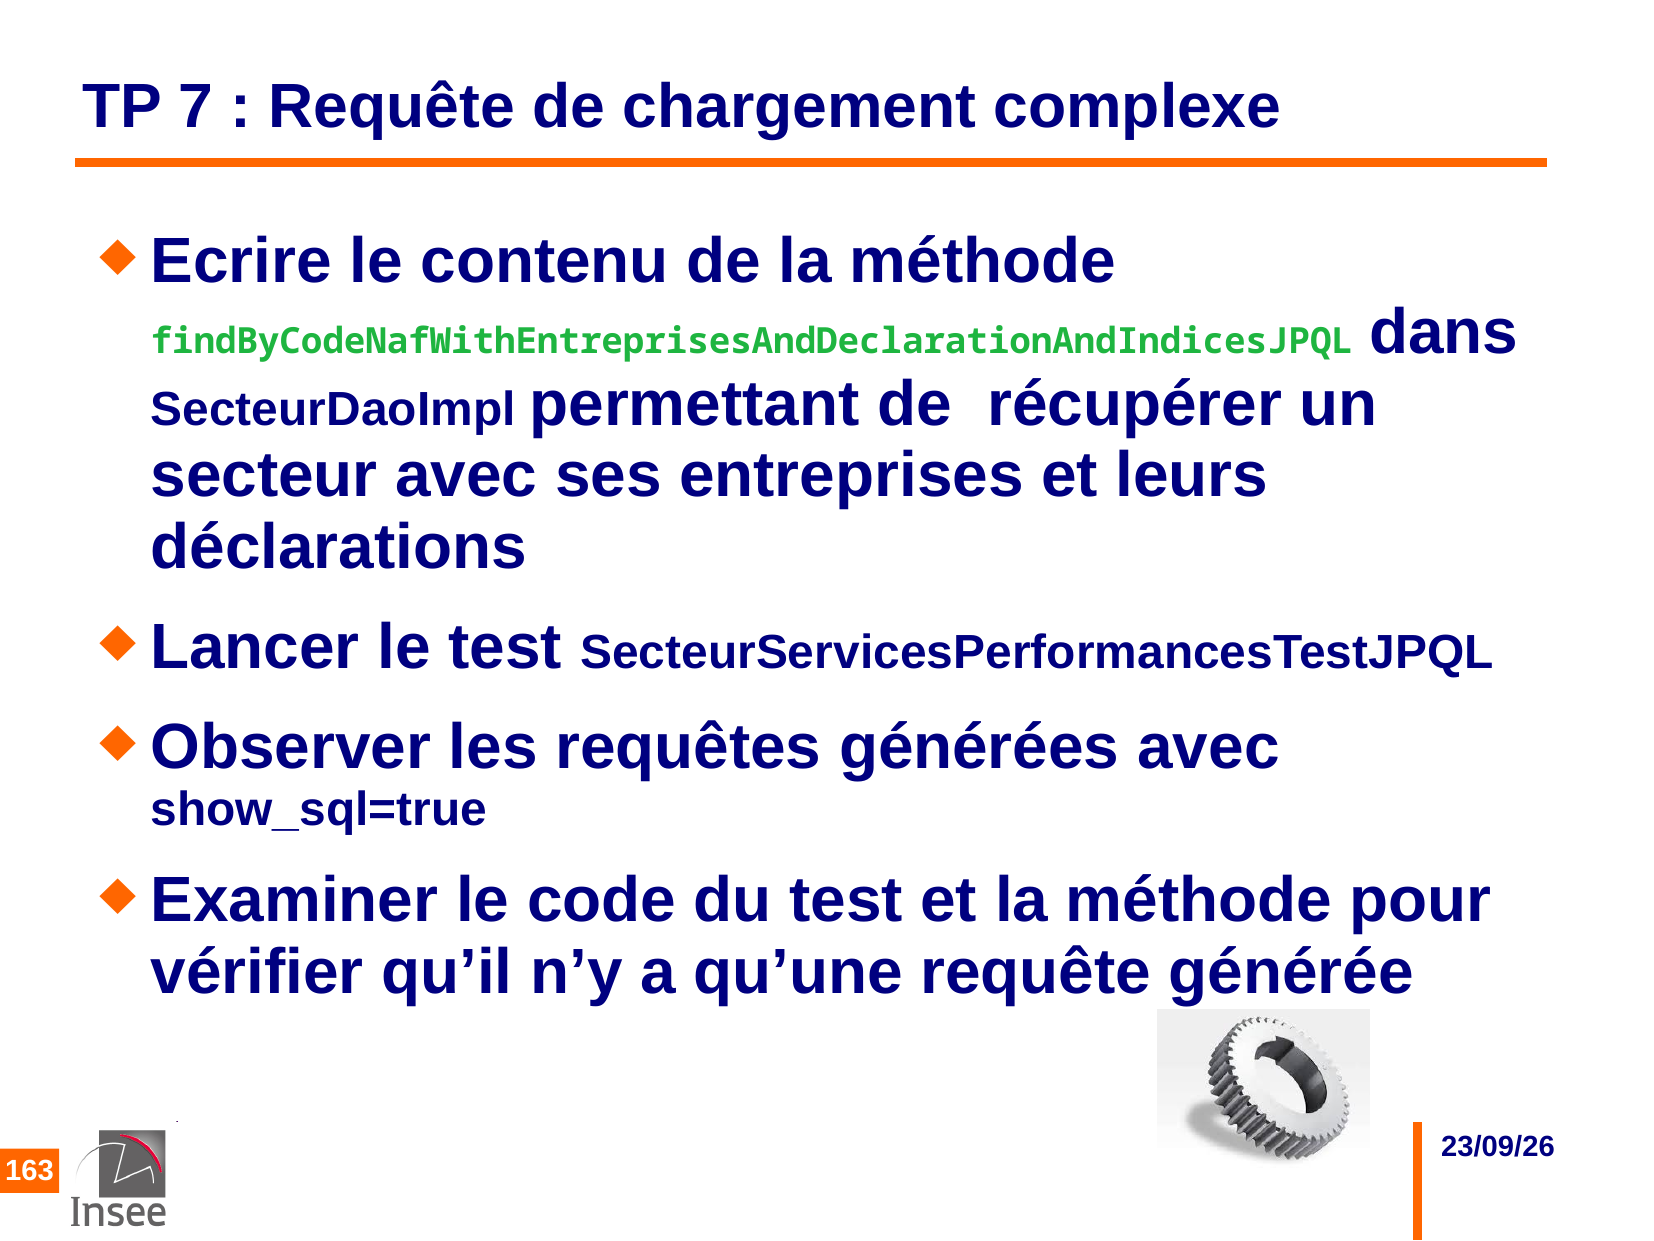

# TP 7 : Requête de chargement complexe
Ecrire le contenu de la méthode findByCodeNafWithEntreprisesAndDeclarationAndIndicesJPQL dans SecteurDaoImpl permettant de récupérer un secteur avec ses entreprises et leurs déclarations
Lancer le test SecteurServicesPerformancesTestJPQL
Observer les requêtes générées avec show_sql=true
Examiner le code du test et la méthode pour vérifier qu’il n’y a qu’une requête générée
163